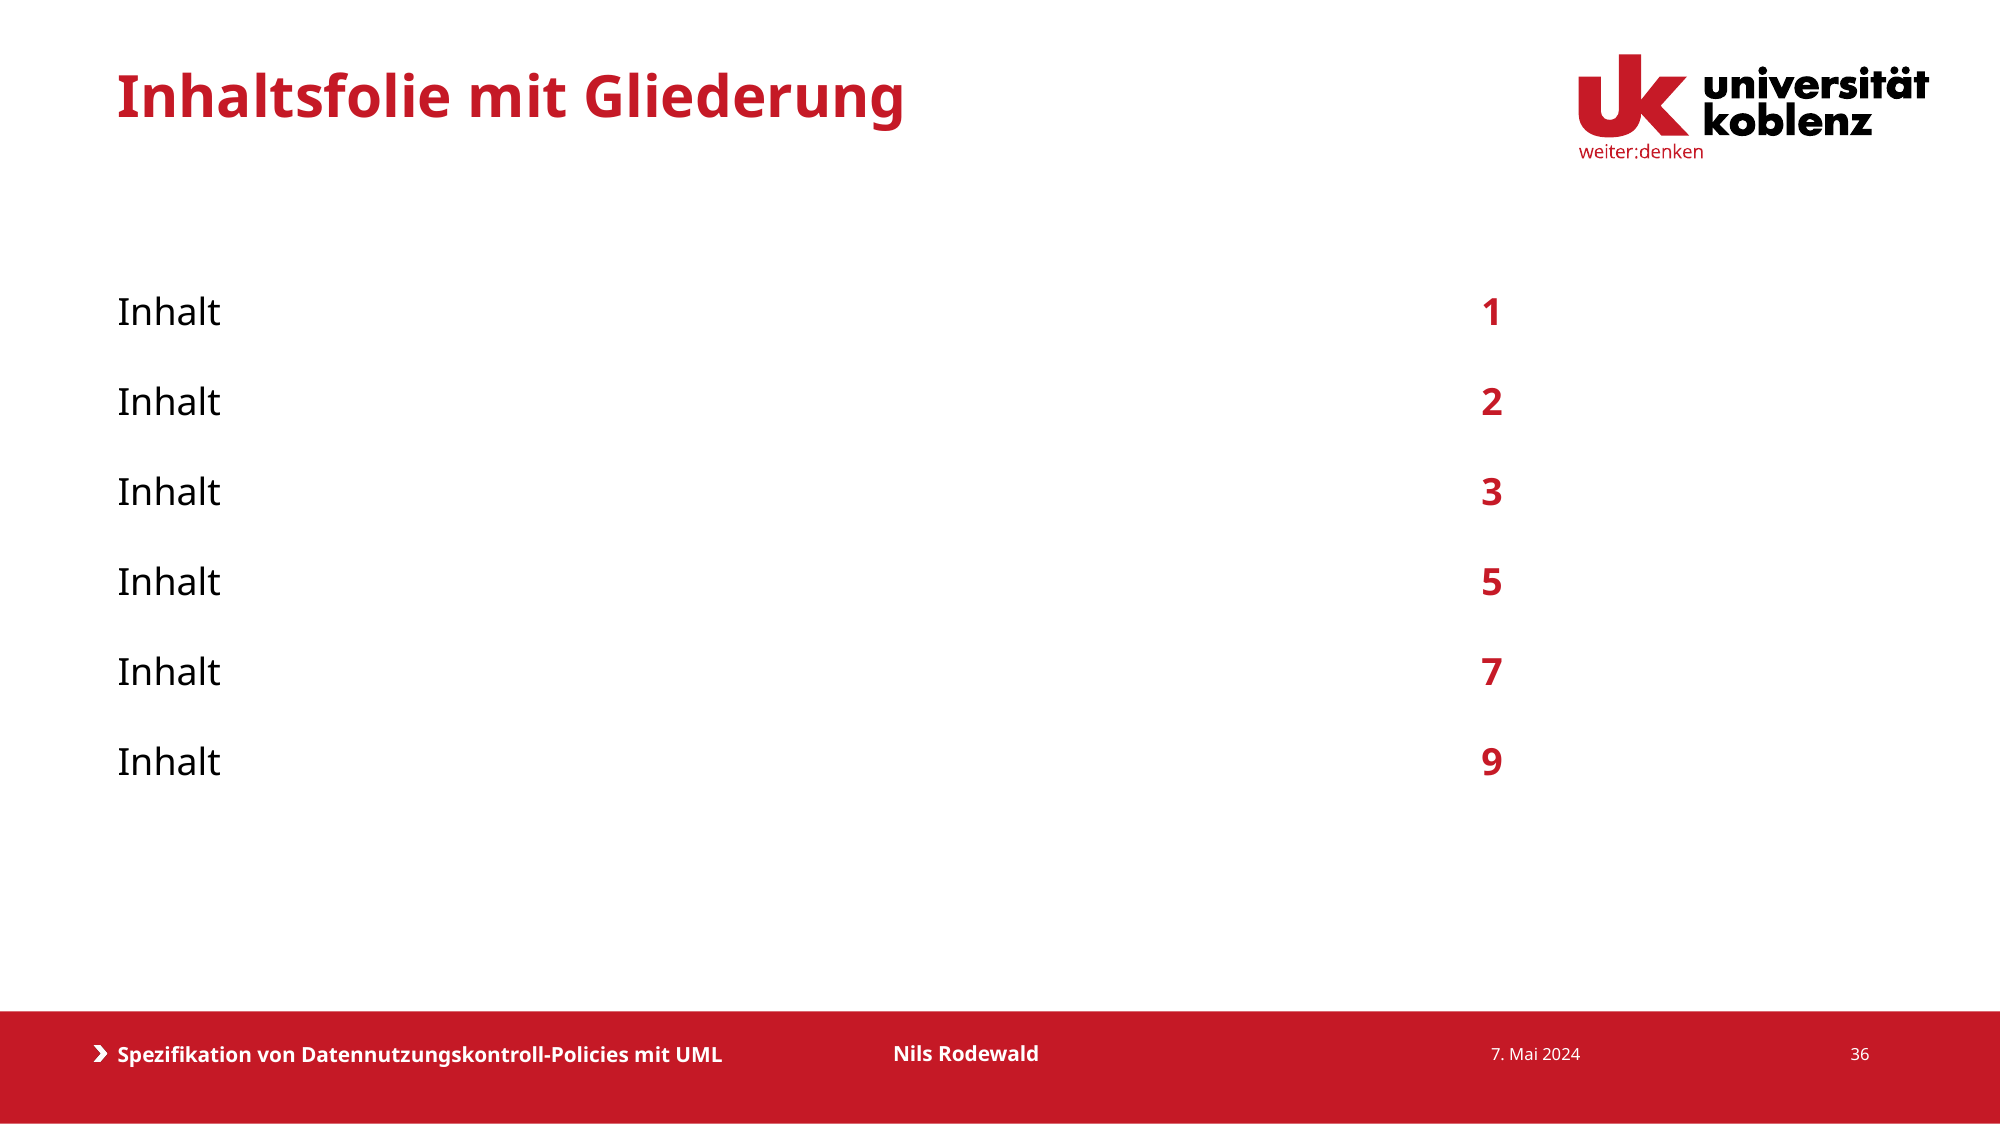

# Inhaltsfolie mit Gliederung
Inhalt
Inhalt
Inhalt
Inhalt
Inhalt
Inhalt
1
2
3
5
7
9